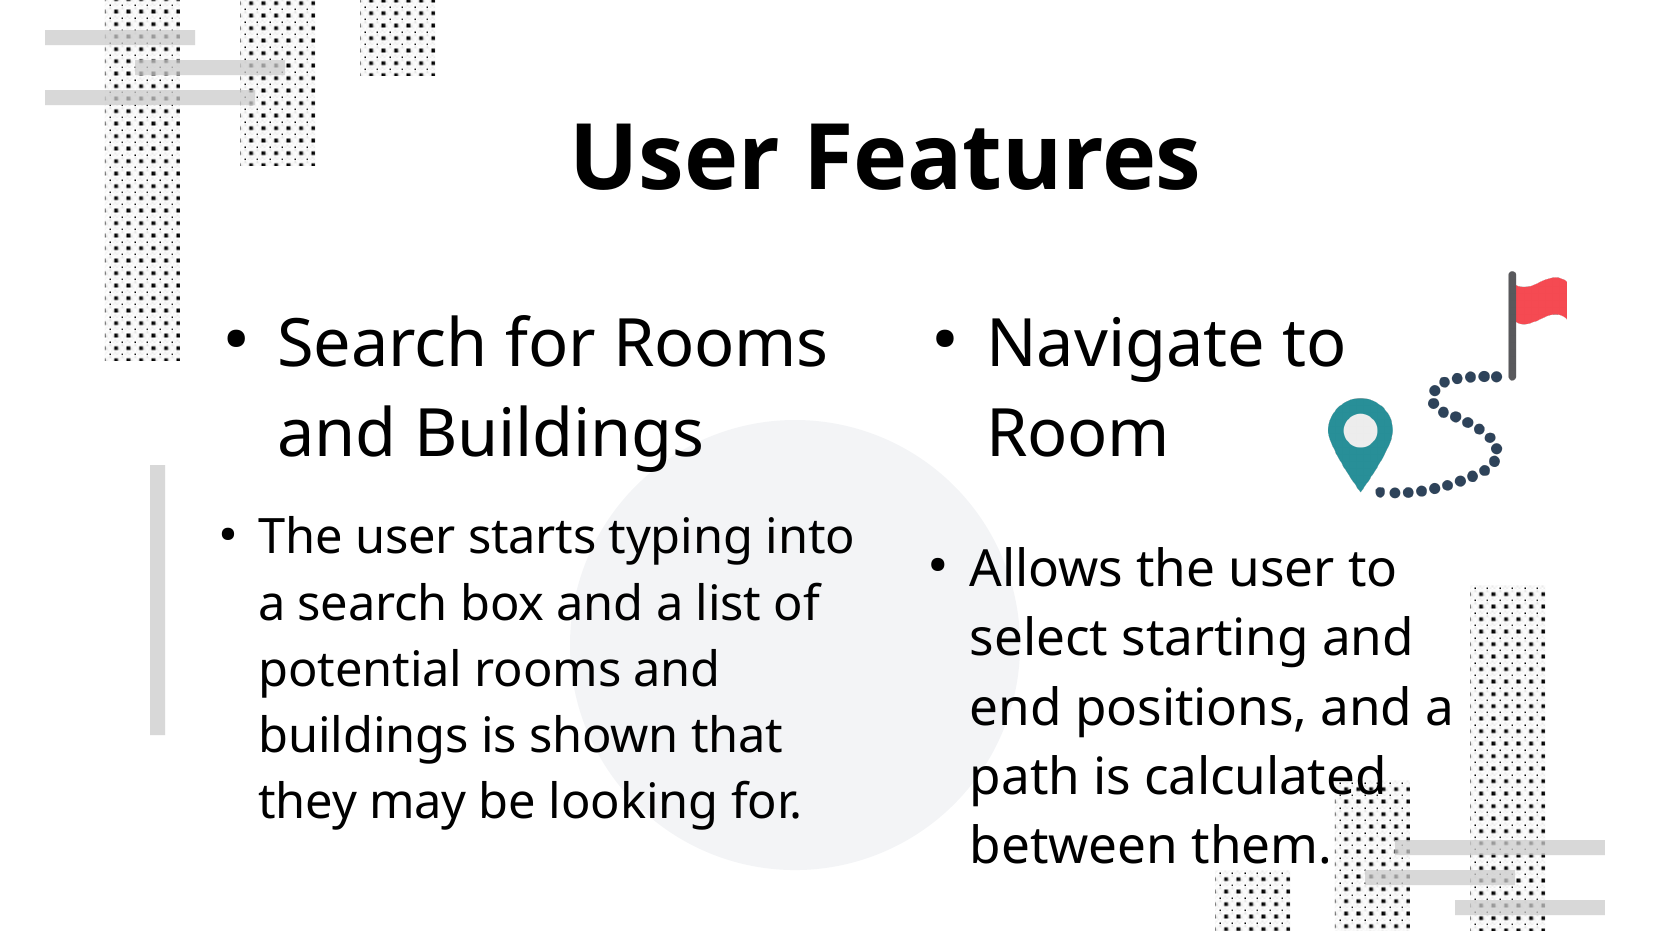

# User Features
Search for Rooms and Buildings
Navigate to Room
The user starts typing into a search box and a list of potential rooms and buildings is shown that they may be looking for.
Allows the user to select starting and end positions, and a path is calculated between them.